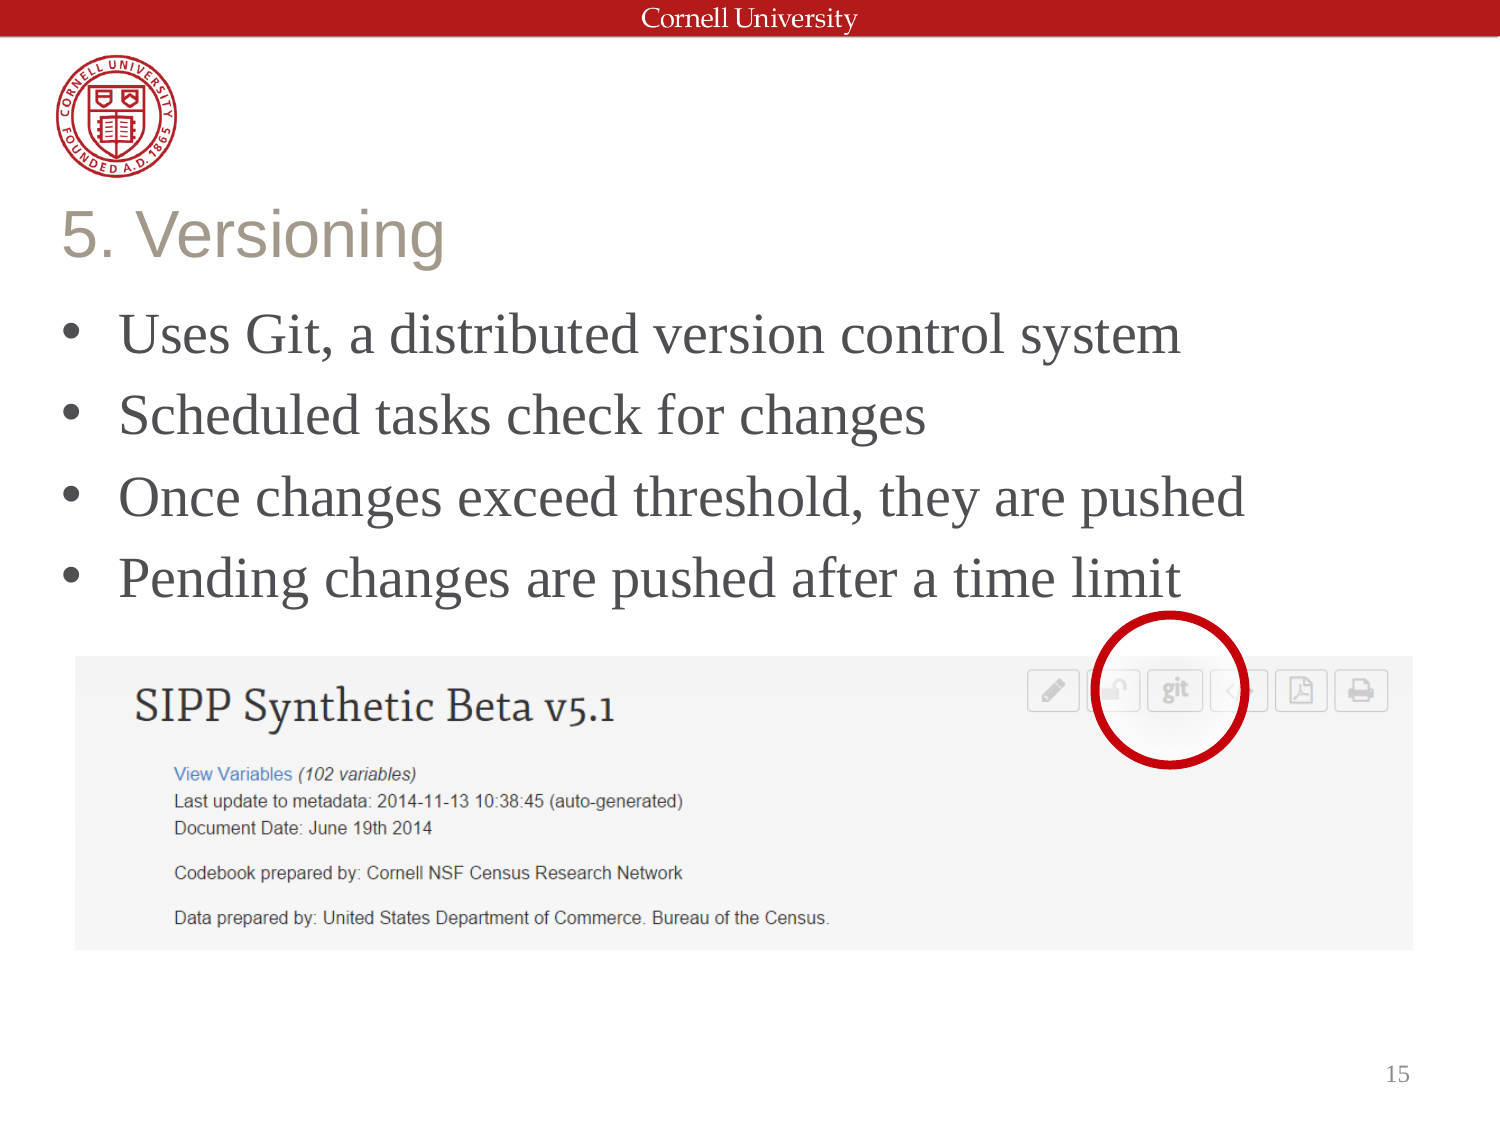

5. Versioning
# Uses Git, a distributed version control system
Scheduled tasks check for changes
Once changes exceed threshold, they are pushed
Pending changes are pushed after a time limit